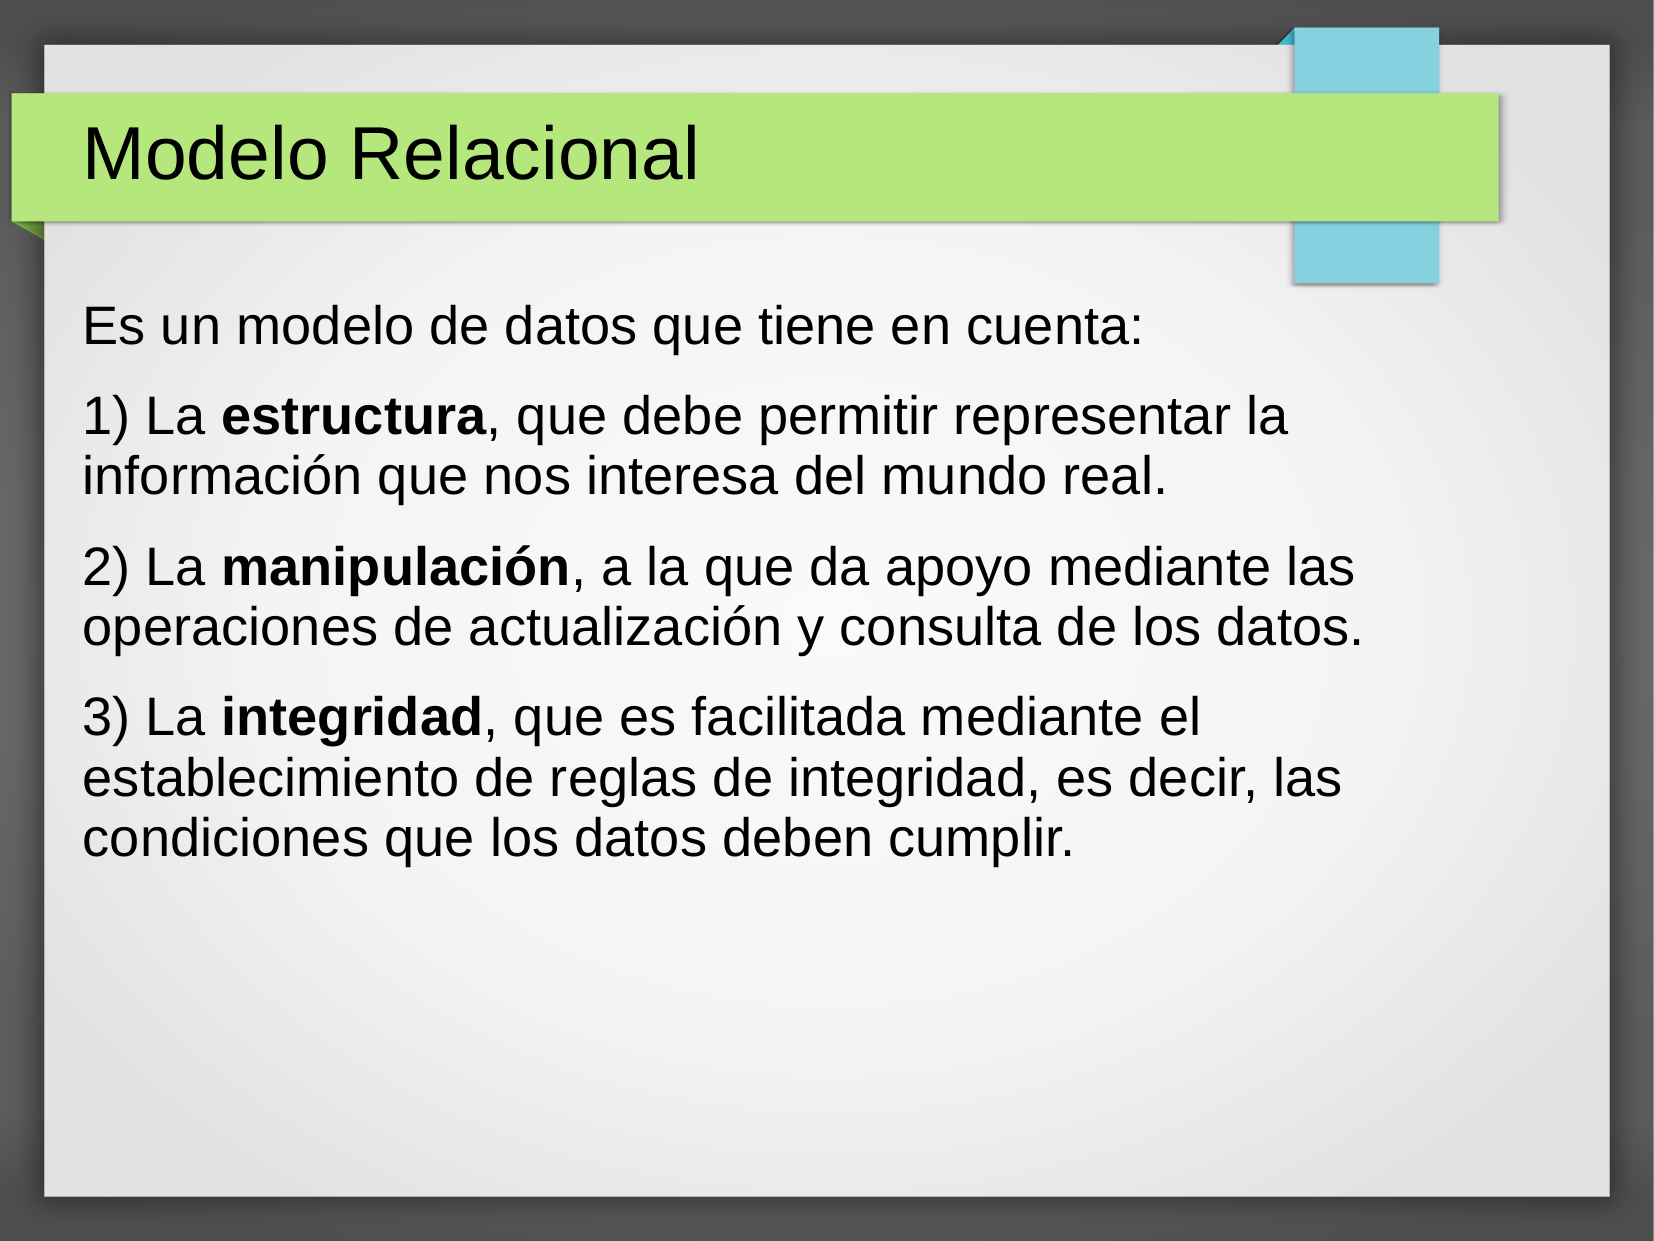

# Modelo Relacional
Es un modelo de datos que tiene en cuenta:
1) La estructura, que debe permitir representar la información que nos interesa del mundo real.
2) La manipulación, a la que da apoyo mediante las operaciones de actualización y consulta de los datos.
3) La integridad, que es facilitada mediante el establecimiento de reglas de integridad, es decir, las condiciones que los datos deben cumplir.